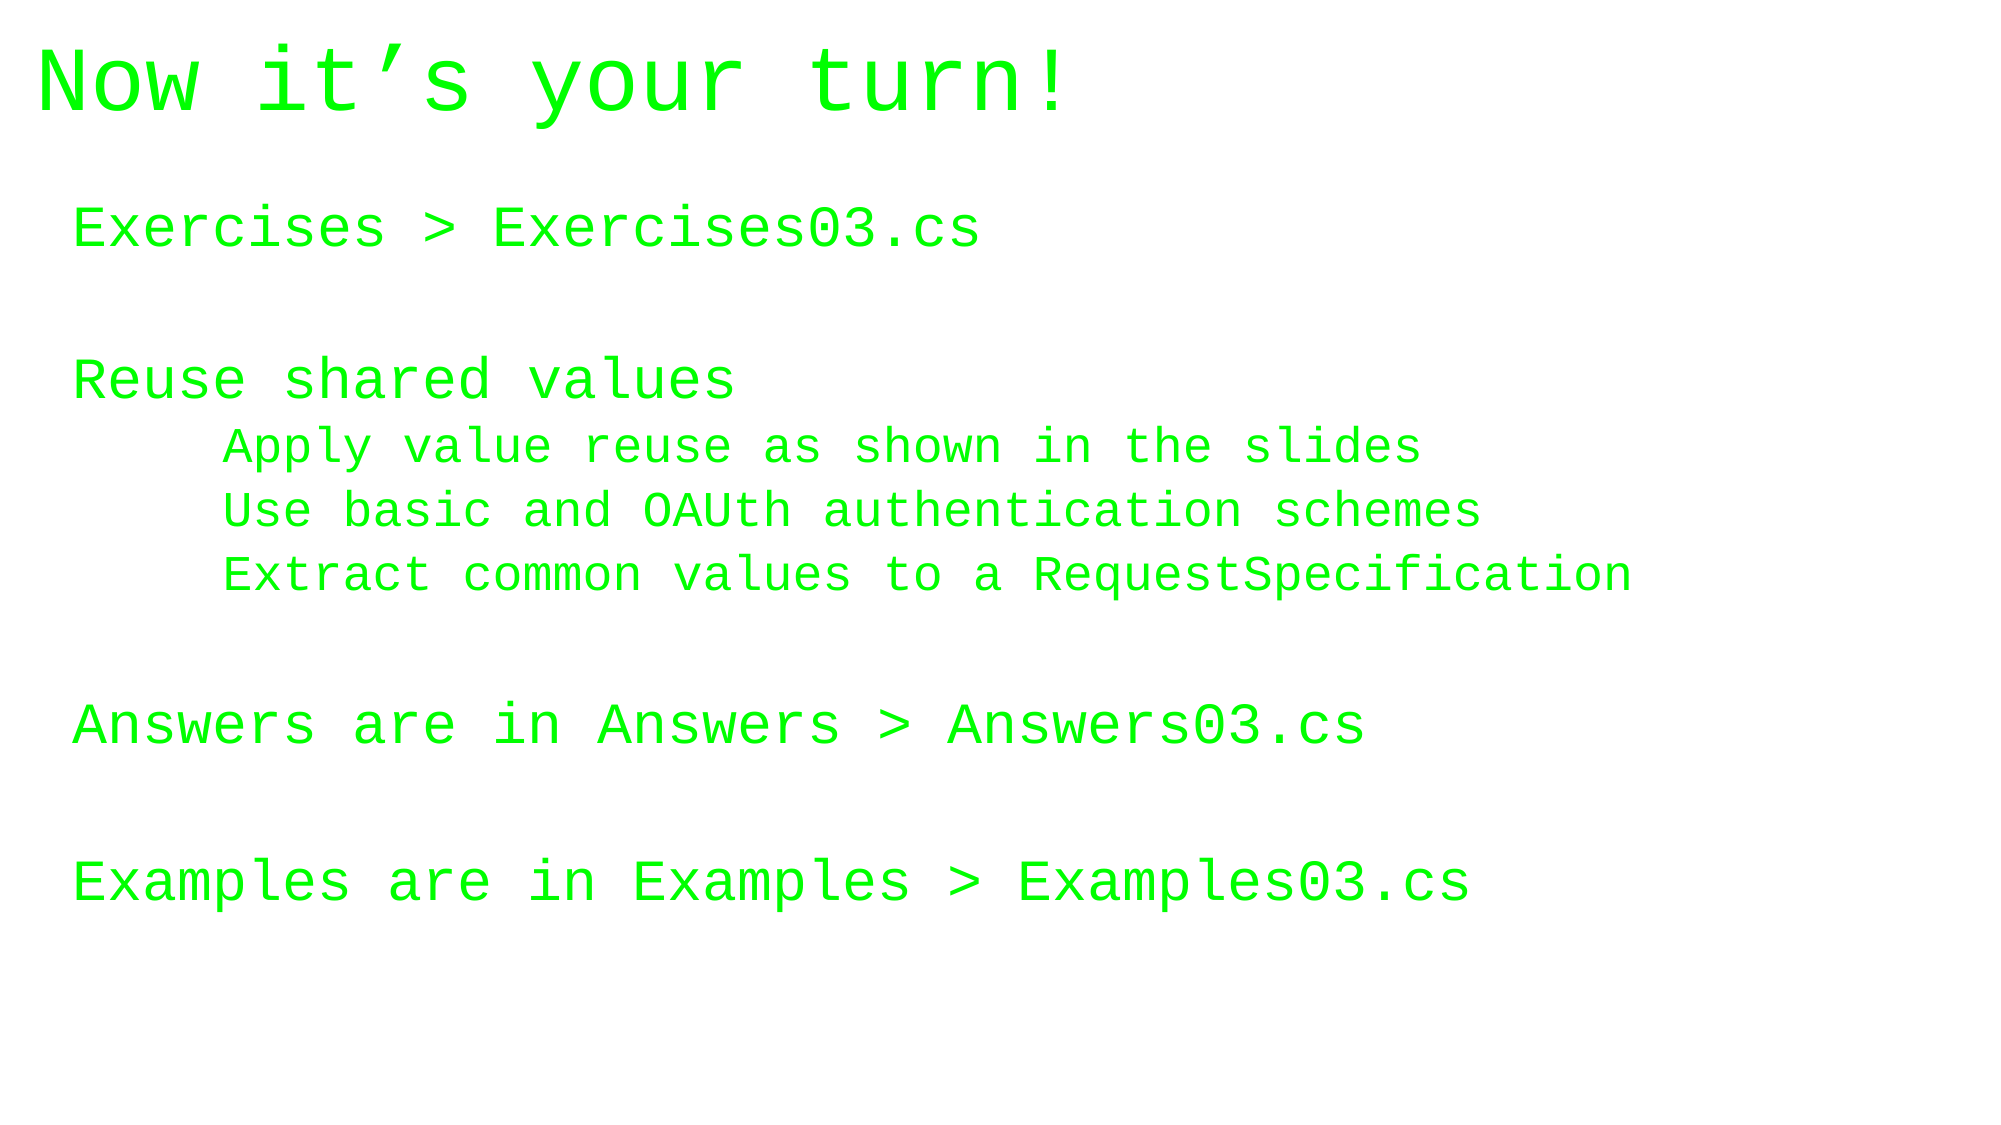

# Now it’s your turn!
Exercises > Exercises03.cs
Reuse shared values
Apply value reuse as shown in the slides
Use basic and OAUth authentication schemes
Extract common values to a RequestSpecification
Answers are in Answers > Answers03.cs
Examples are in Examples > Examples03.cs